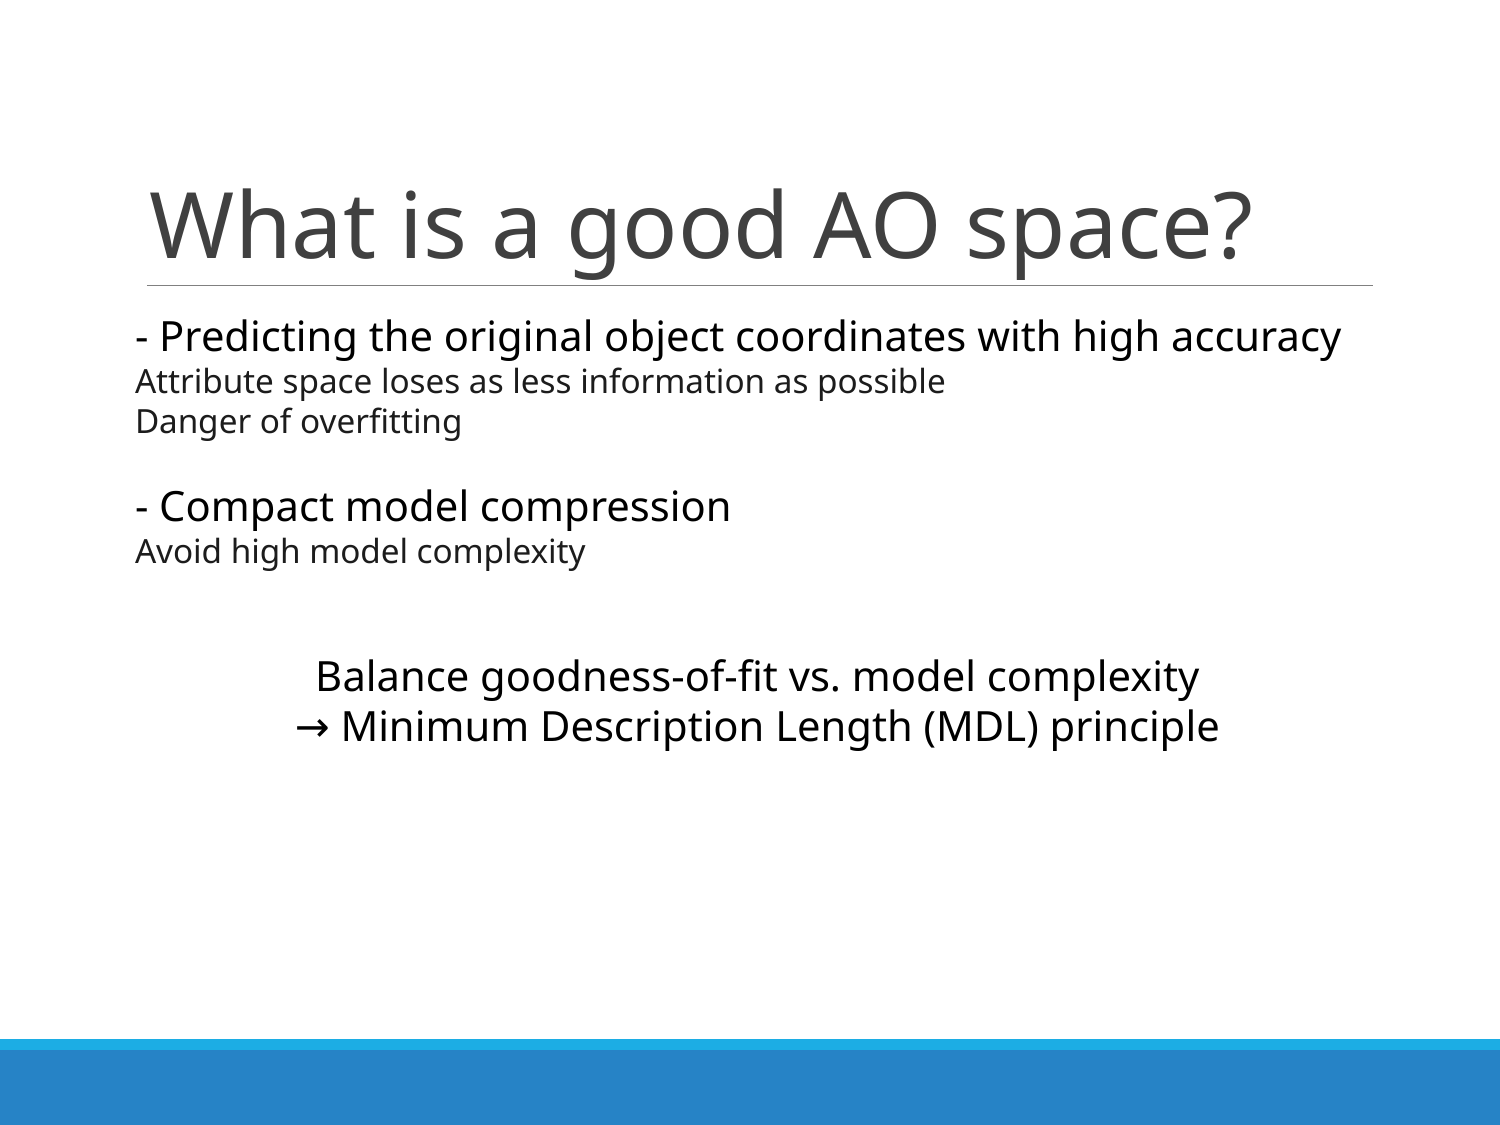

What is a good AO space?
- Predicting the original object coordinates with high accuracy
Attribute space loses as less information as possible
Danger of overfitting
- Compact model compression
Avoid high model complexity
Balance goodness-of-fit vs. model complexity
→ Minimum Description Length (MDL) principle